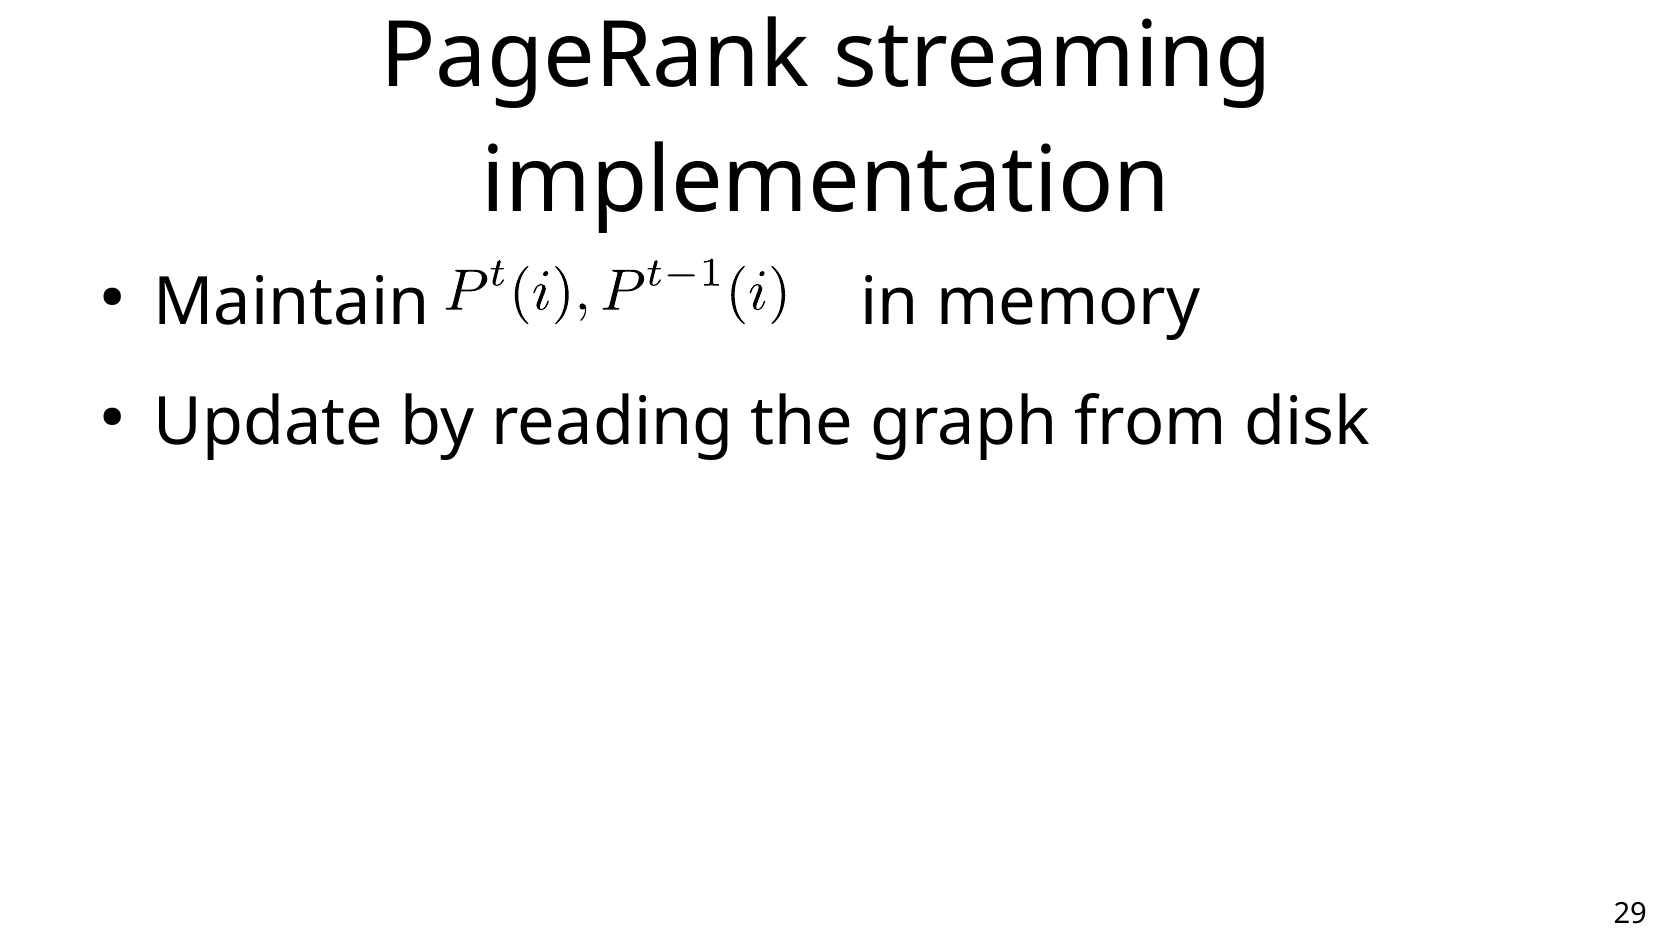

# PageRank streaming implementation
Maintain in memory
Update by reading the graph from disk
29